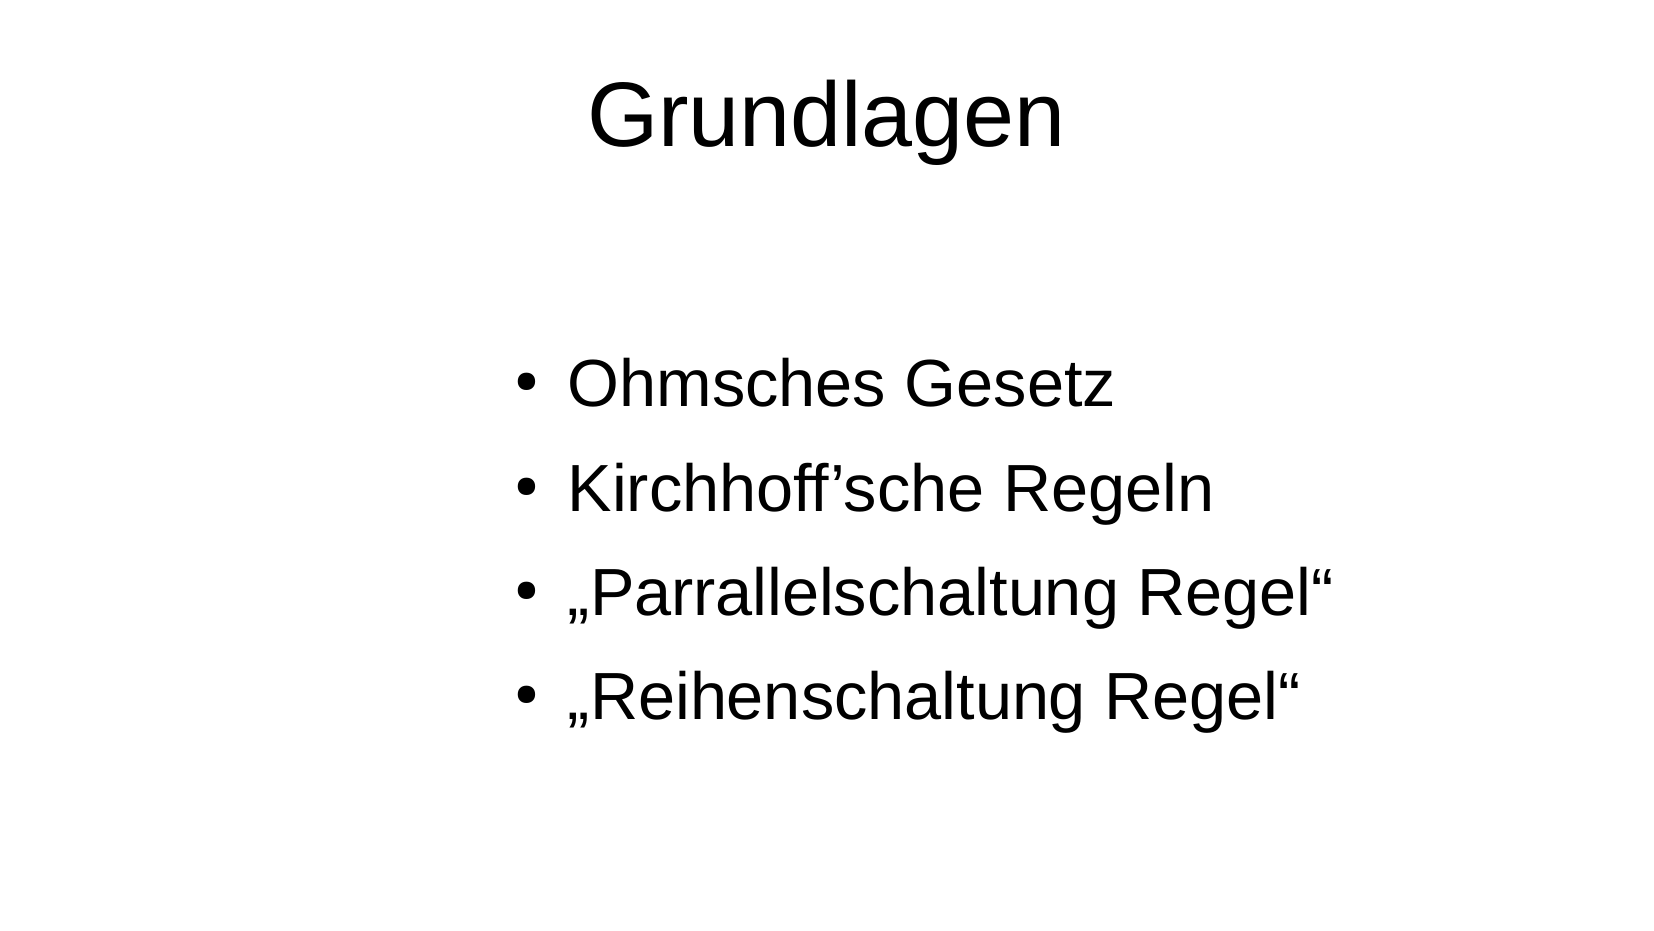

# Grundlagen
Ohmsches Gesetz
Kirchhoff’sche Regeln
„Parrallelschaltung Regel“
„Reihenschaltung Regel“